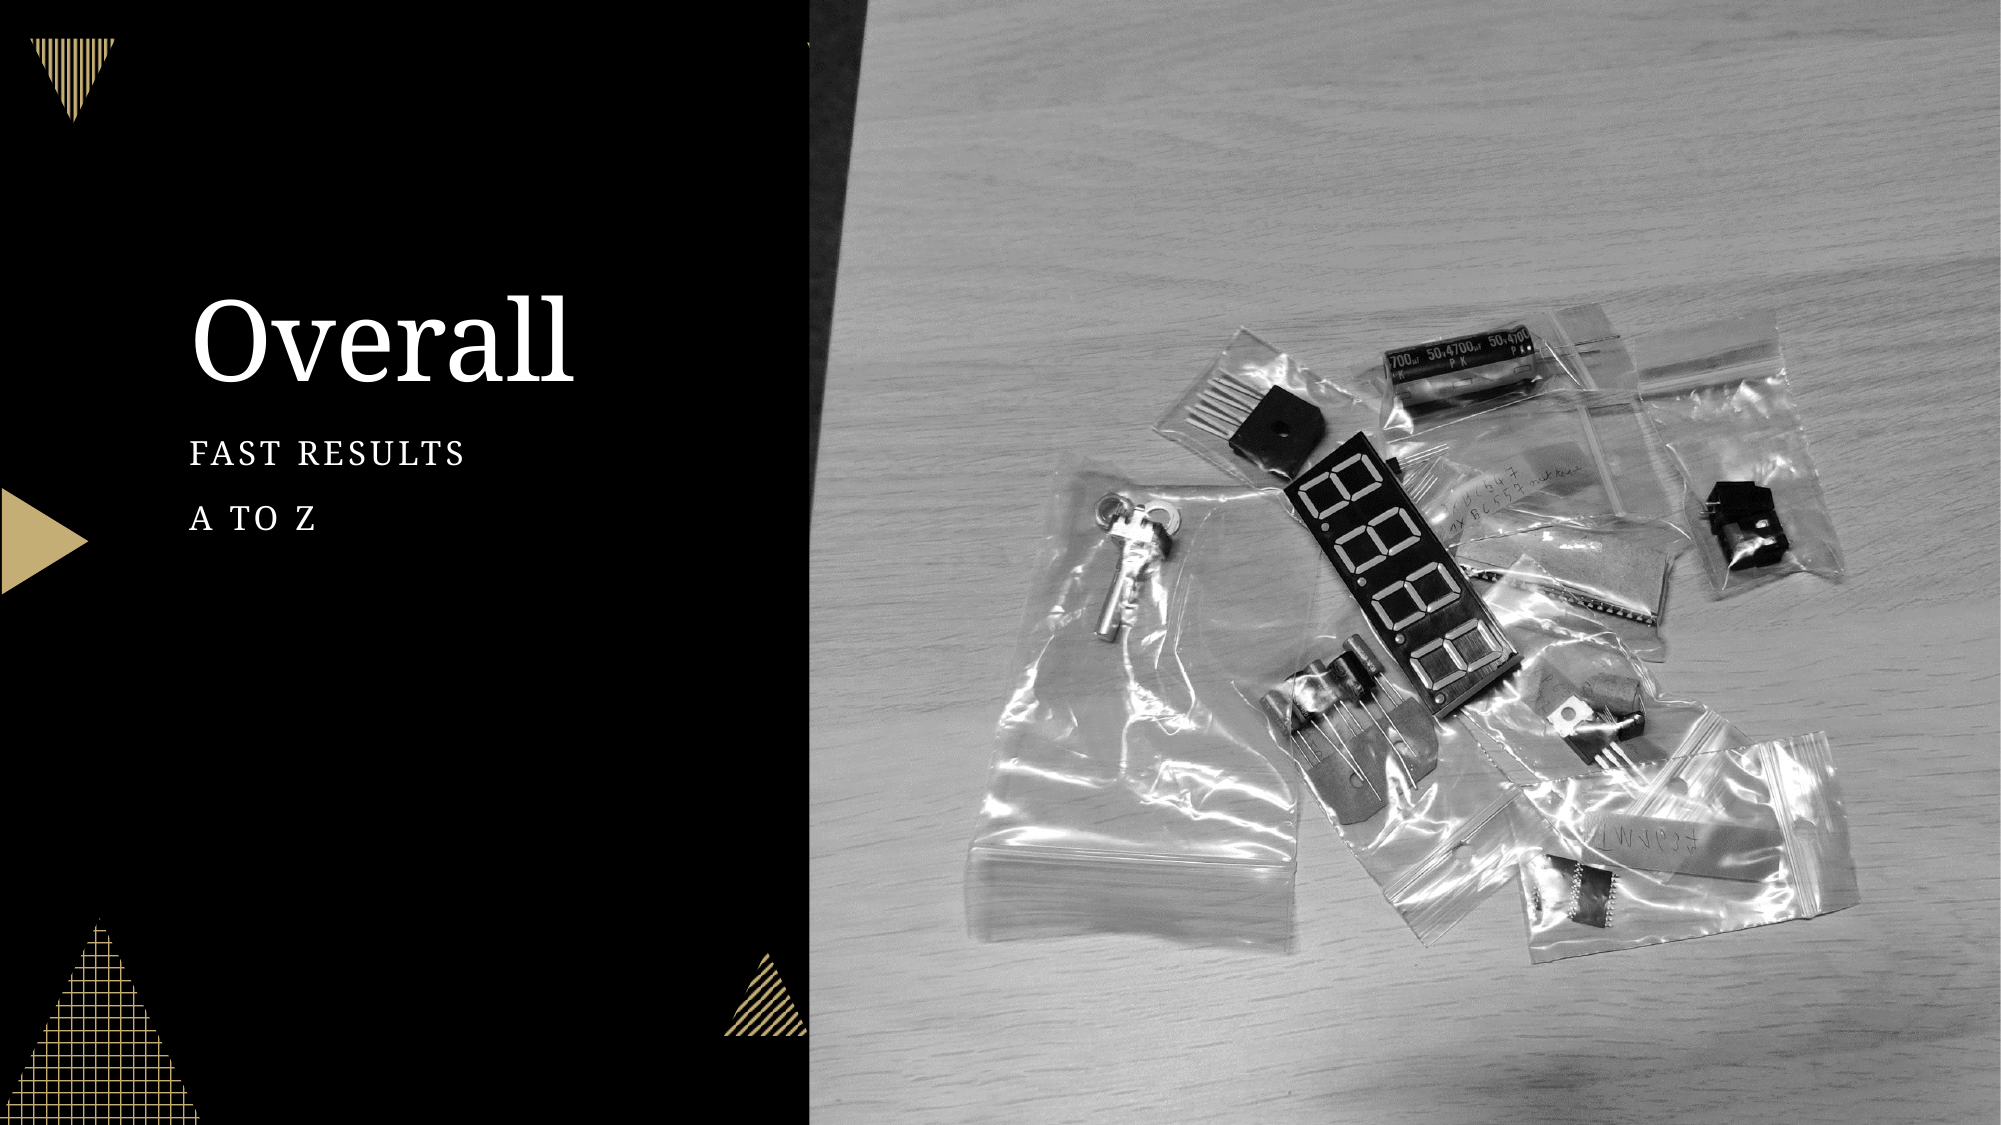

# Overall
Fast results
A to Z